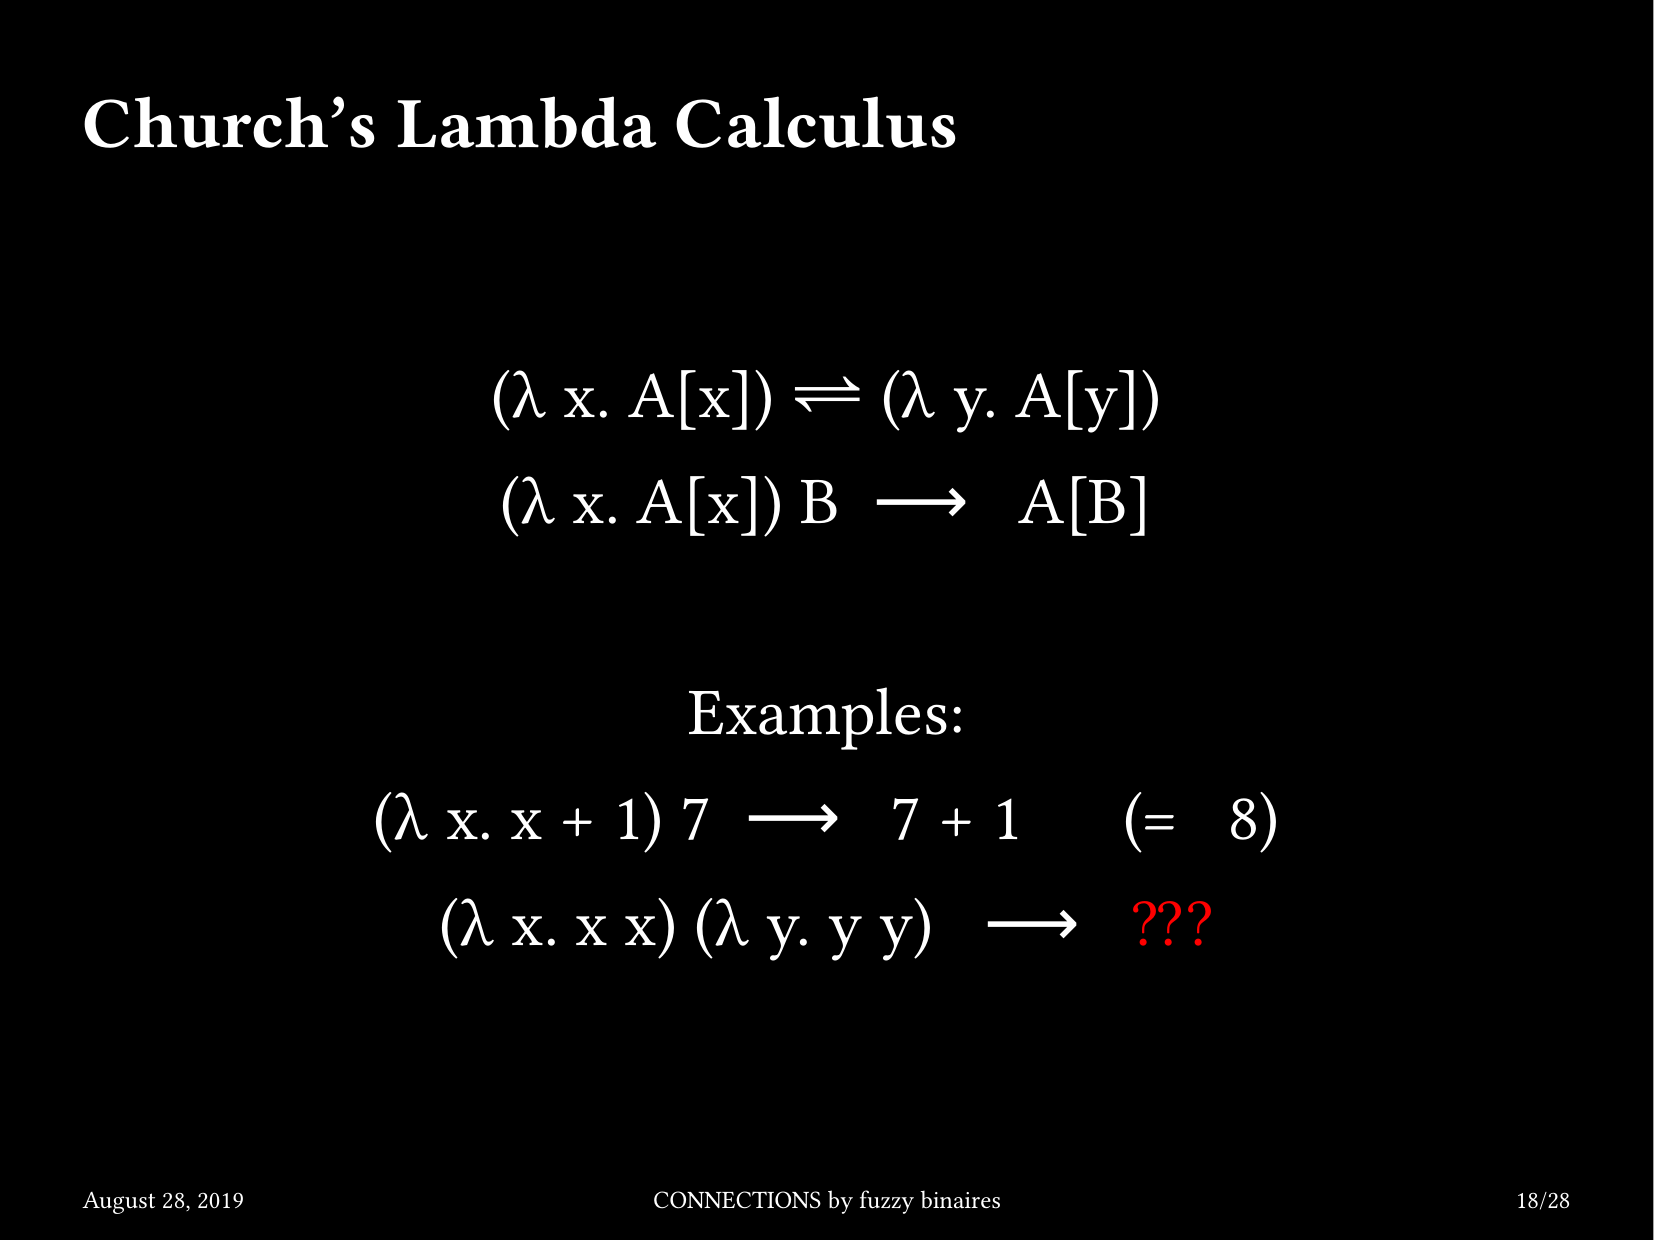

# Church’s Lambda Calculus
(λ x. A[x]) ⇌ (λ y. A[y])
(λ x. A[x]) B ⟶ A[B]
Examples:
(λ x. x + 1) 7 ⟶ 7 + 1		(= 8)
(λ x. x x) (λ y. y y) ⟶ ???
18